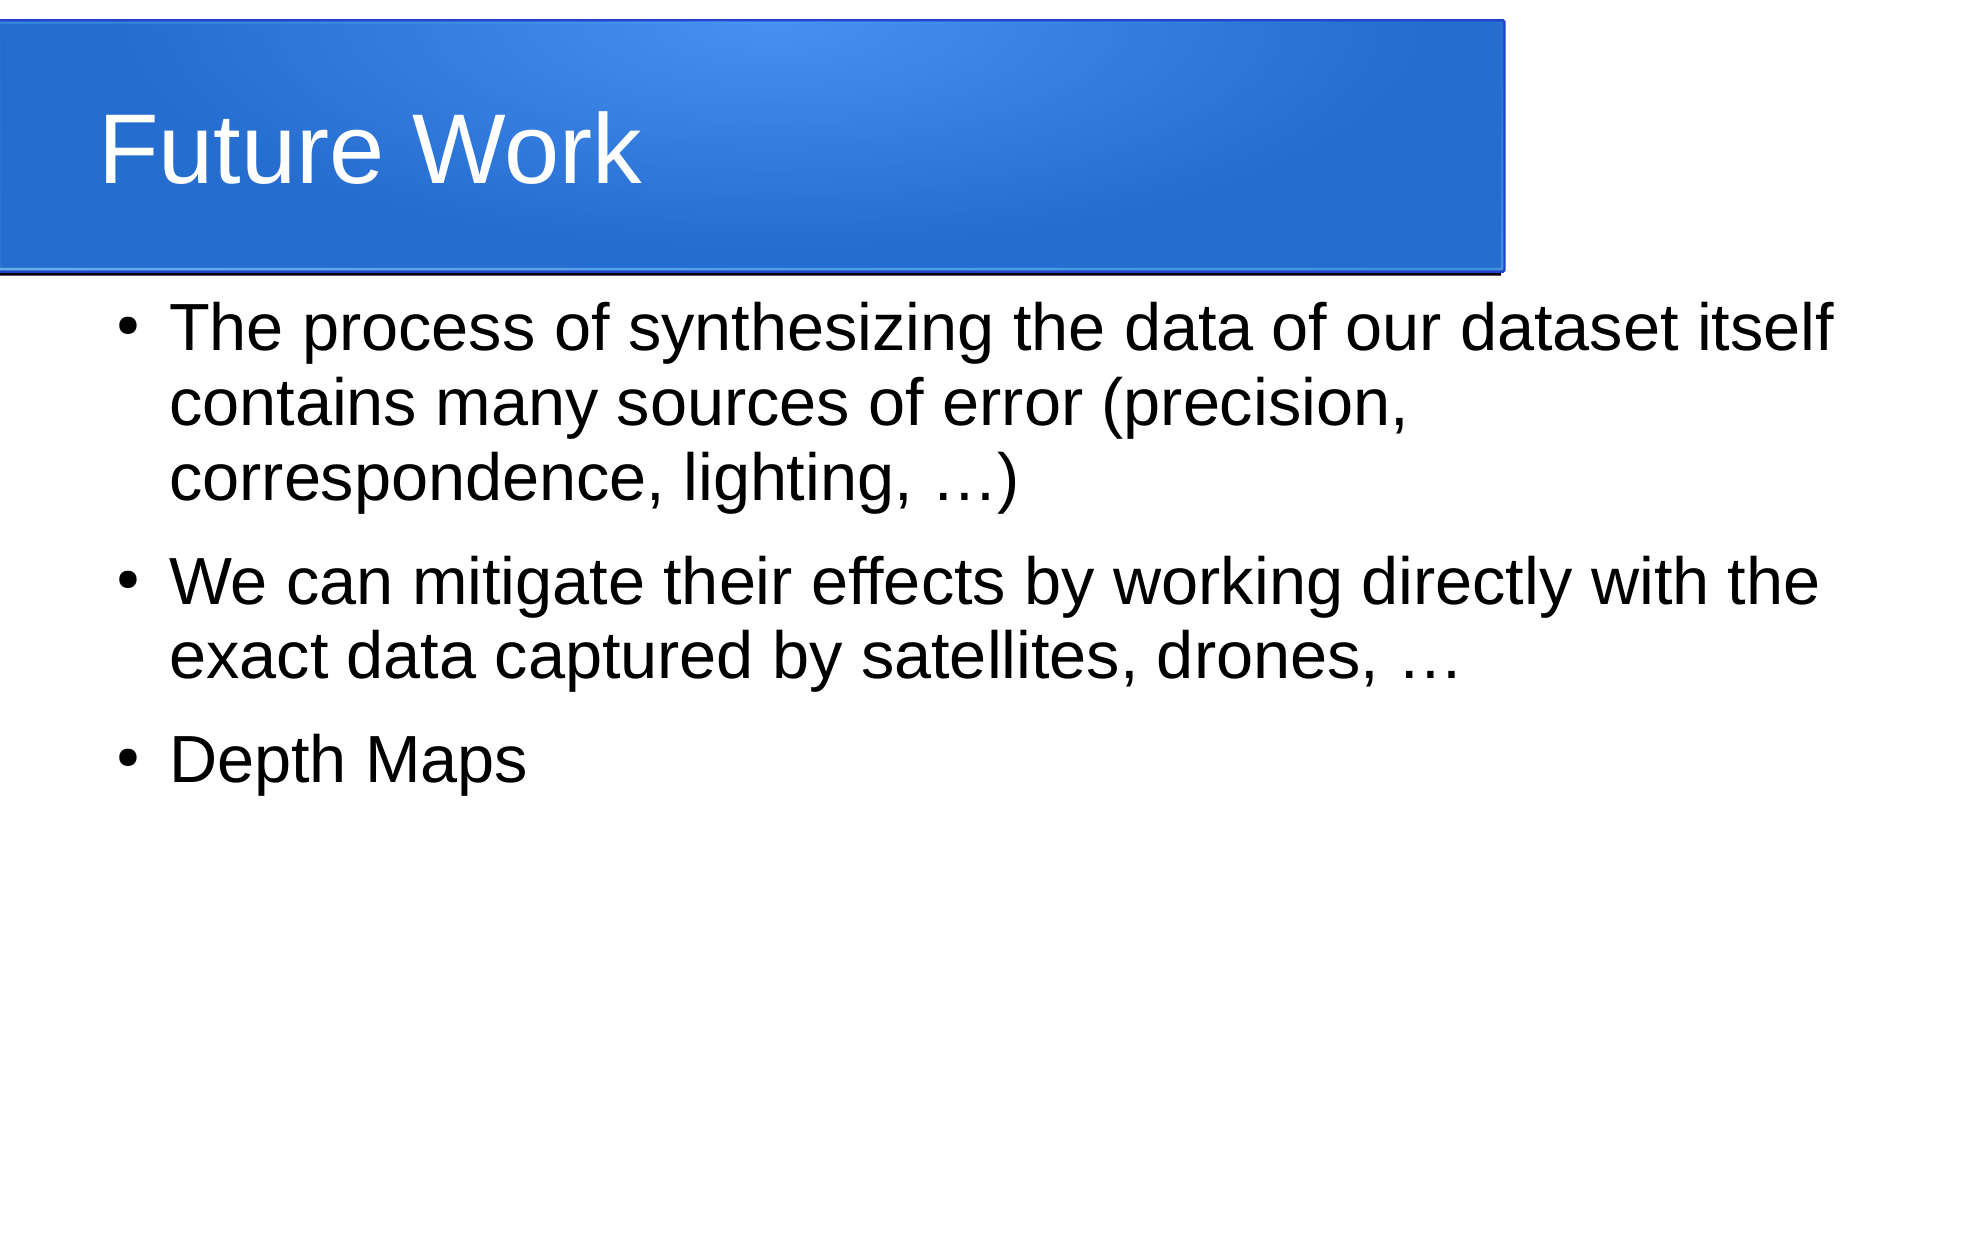

# Future Work
The process of synthesizing the data of our dataset itself contains many sources of error (precision, correspondence, lighting, …)
We can mitigate their effects by working directly with the exact data captured by satellites, drones, …
Depth Maps